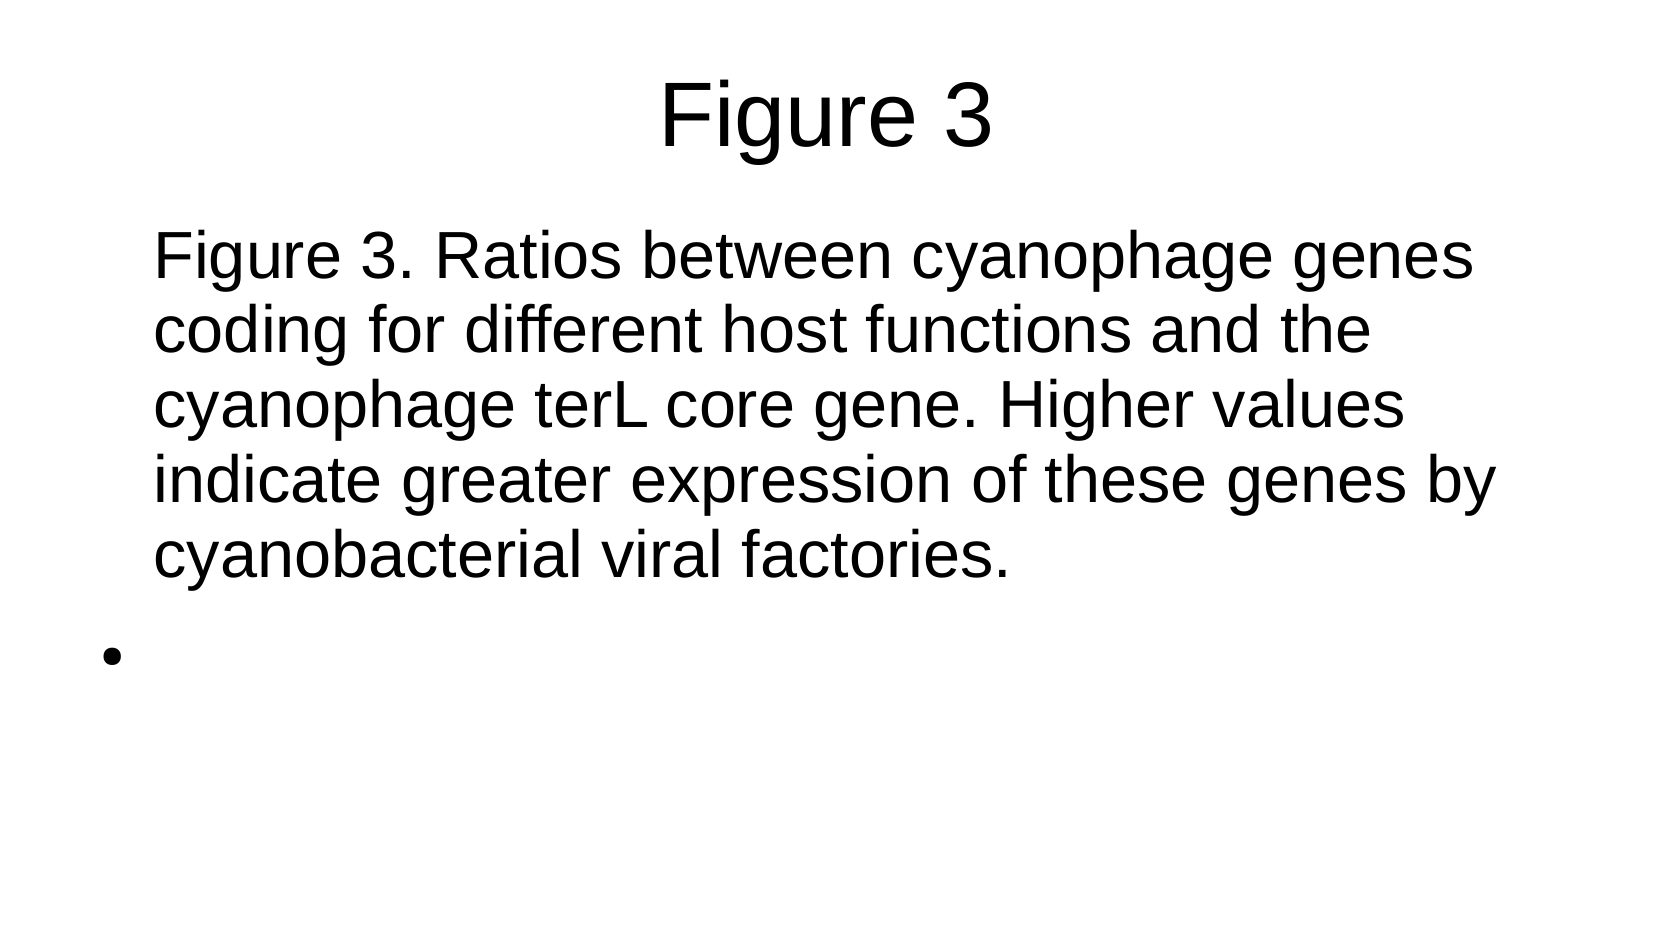

# Figure 3
Figure 3. Ratios between cyanophage genes coding for different host functions and the cyanophage terL core gene. Higher values indicate greater expression of these genes by cyanobacterial viral factories.